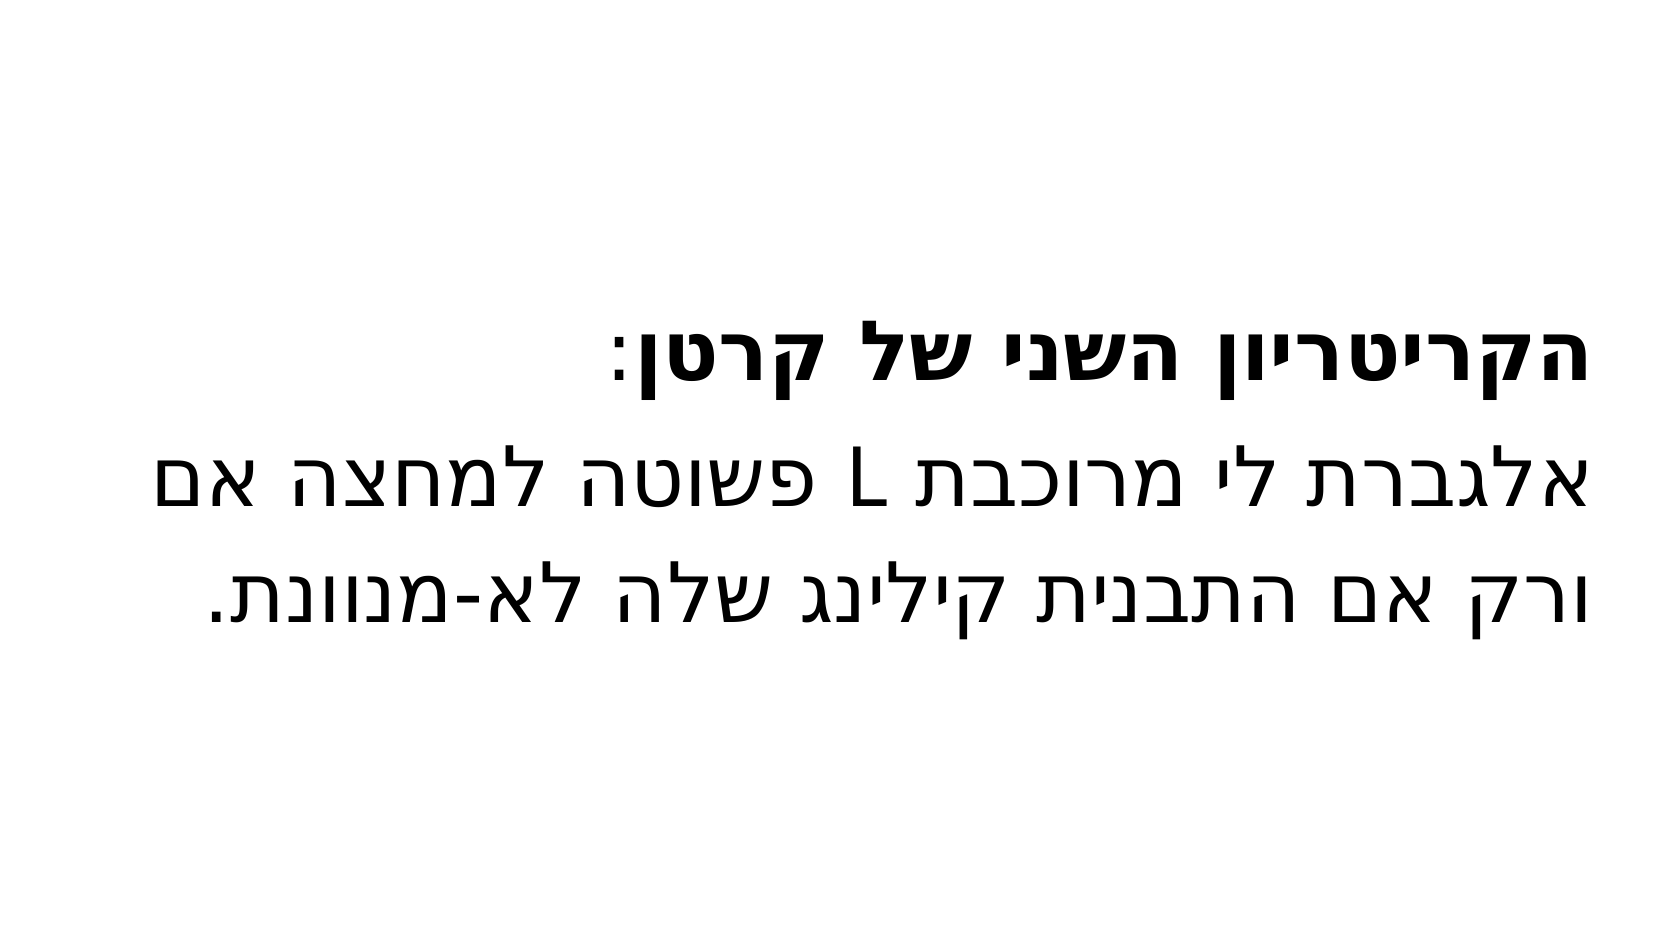

# הקריטריון השני של קרטן:
אלגברת לי מרוכבת L פשוטה למחצה אם ורק אם התבנית קילינג שלה לא-מנוונת.